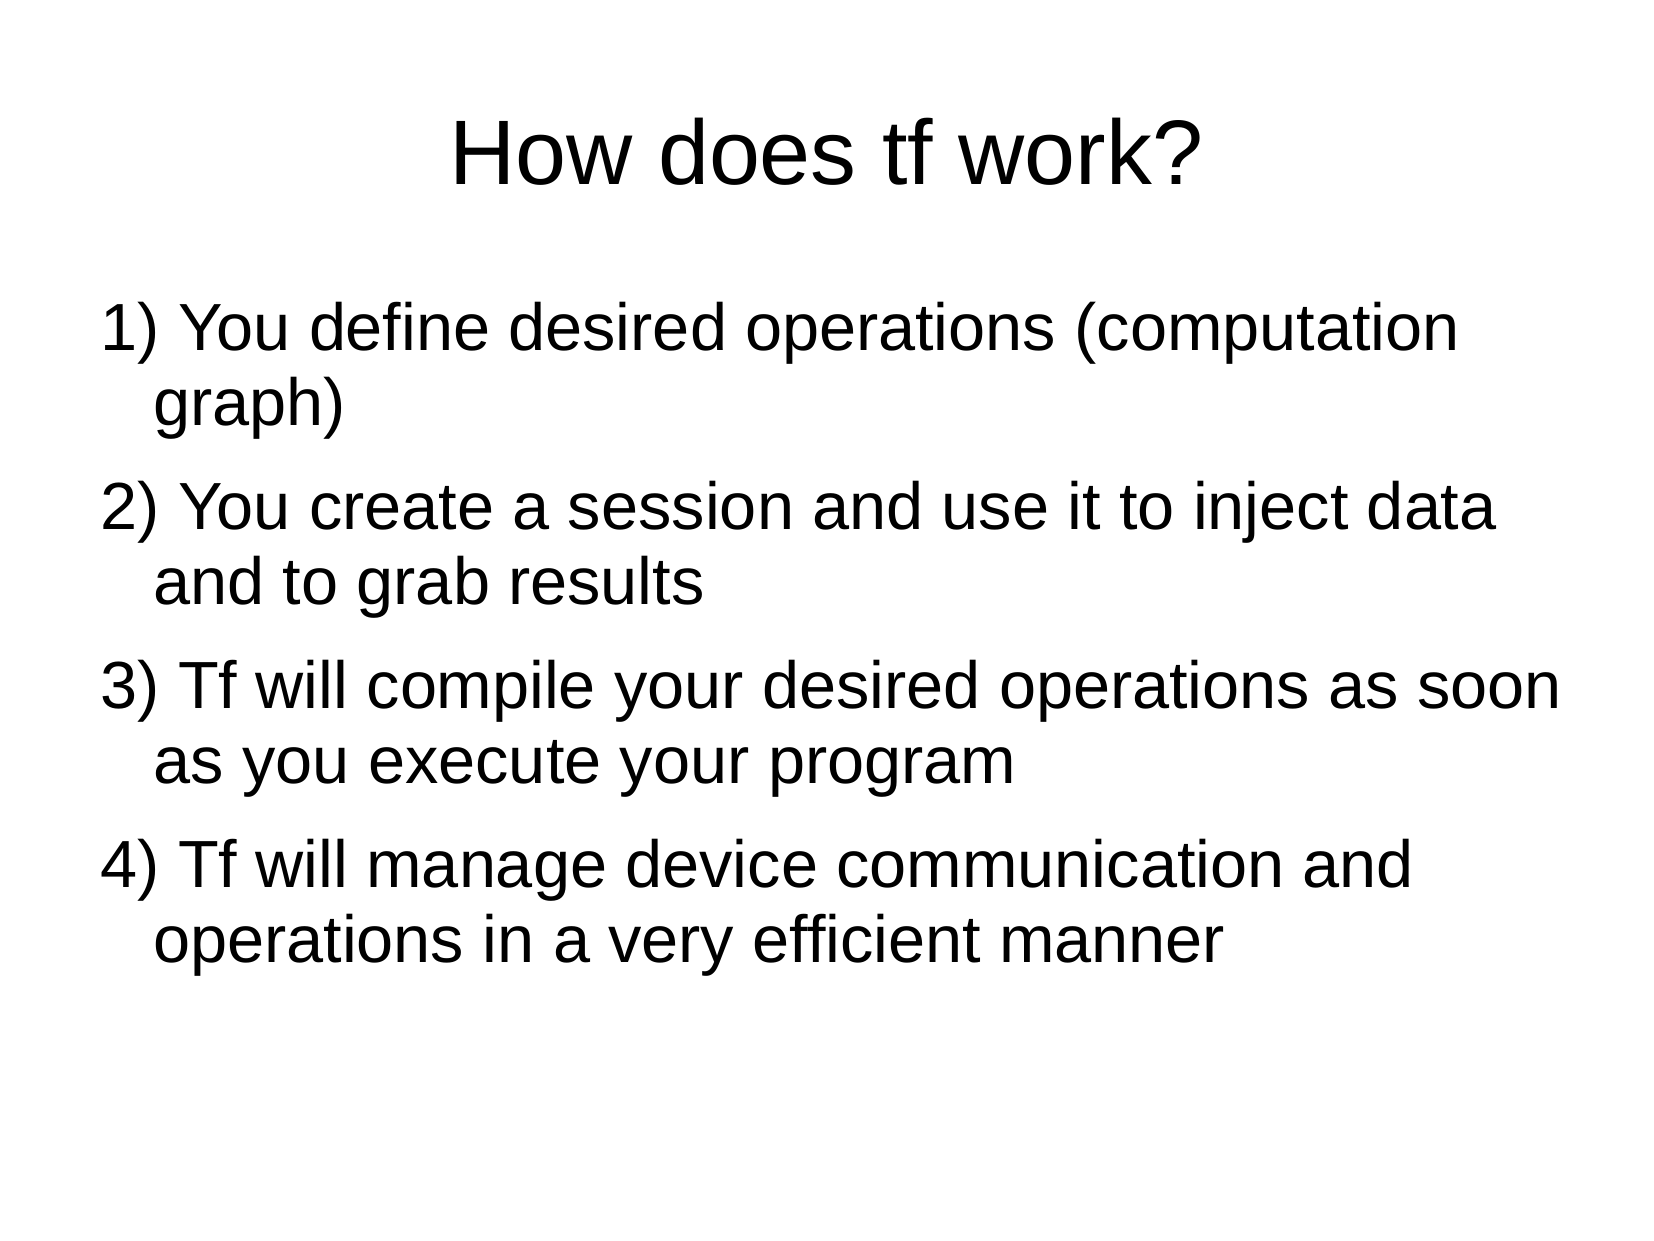

# How does tf work?
 You define desired operations (computation graph)
 You create a session and use it to inject data and to grab results
 Tf will compile your desired operations as soon as you execute your program
 Tf will manage device communication and operations in a very efficient manner